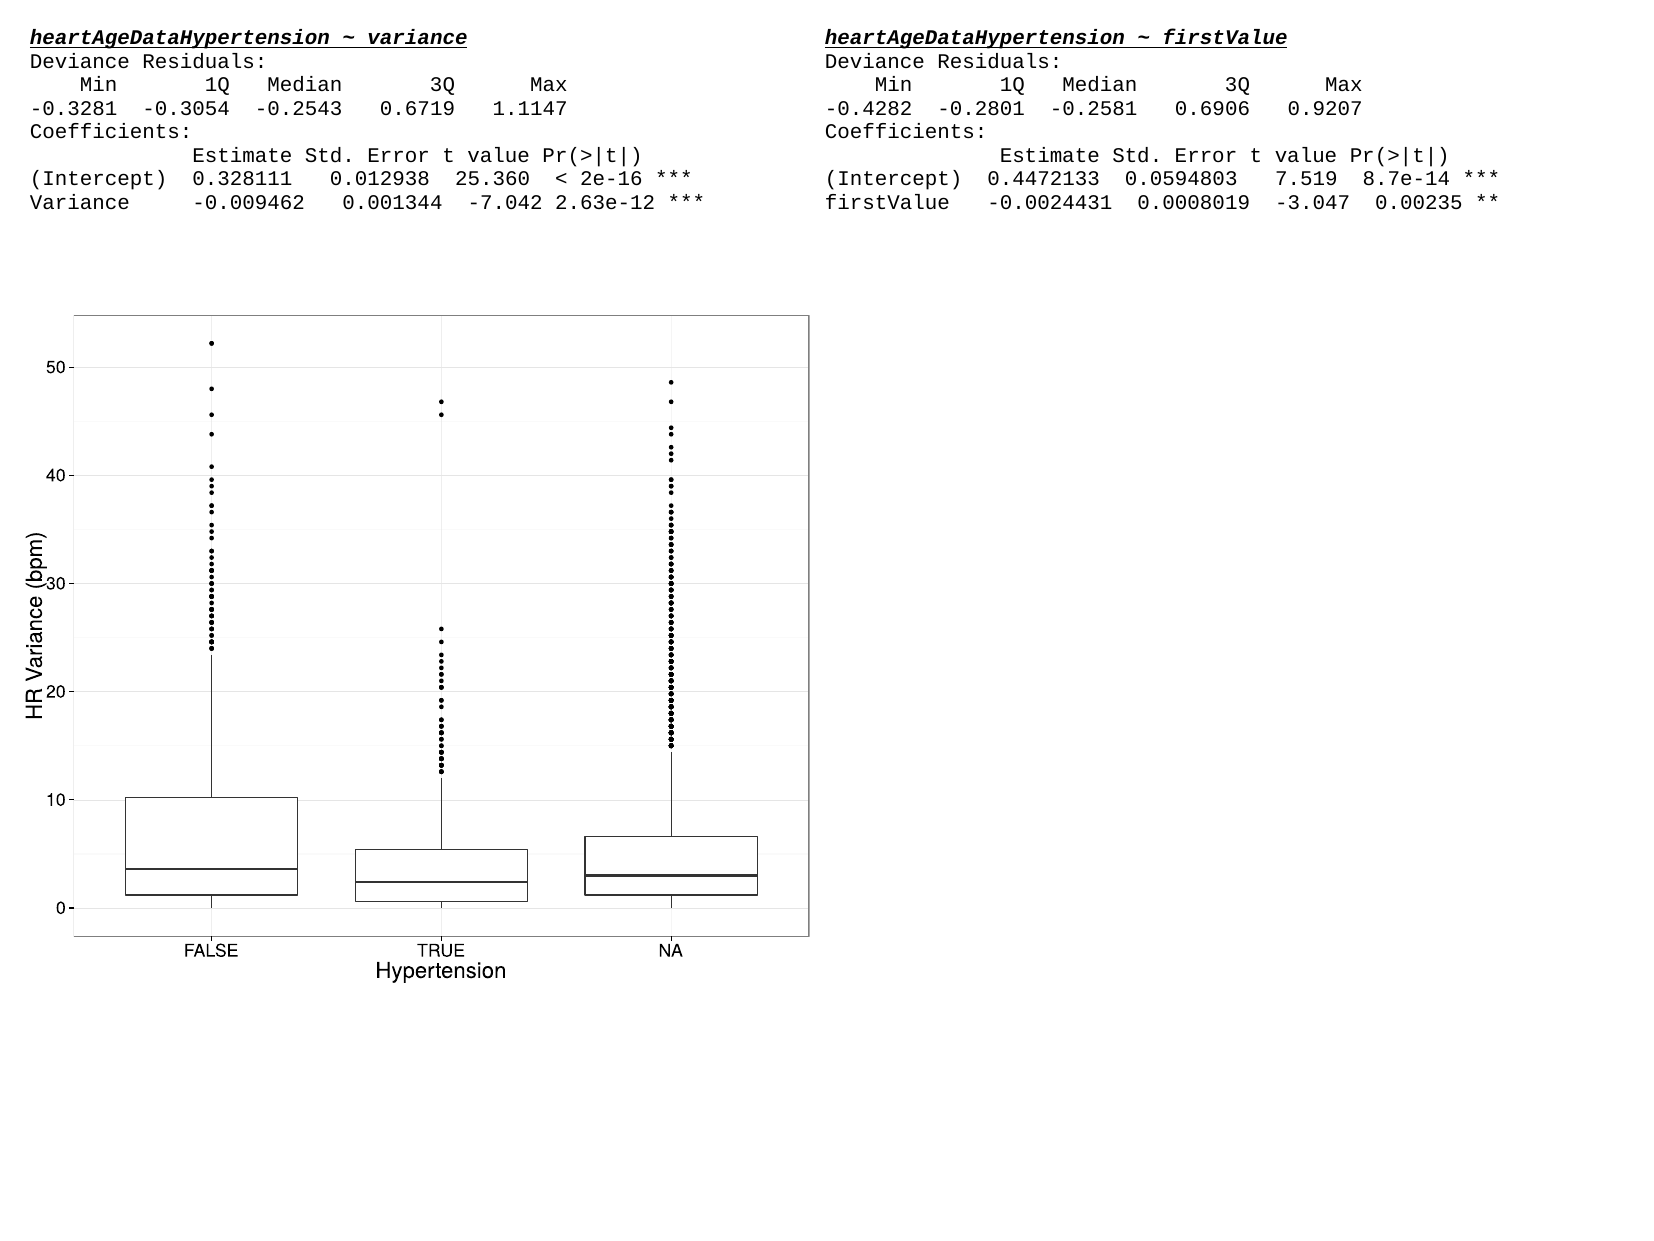

heartAgeDataHypertension ~ variance
Deviance Residuals:
 Min 1Q Median 3Q Max
-0.3281 -0.3054 -0.2543 0.6719 1.1147
Coefficients:
 Estimate Std. Error t value Pr(>|t|)
(Intercept) 0.328111 0.012938 25.360 < 2e-16 ***
Variance -0.009462 0.001344 -7.042 2.63e-12 ***
heartAgeDataHypertension ~ firstValue
Deviance Residuals:
 Min 1Q Median 3Q Max
-0.4282 -0.2801 -0.2581 0.6906 0.9207
Coefficients:
 Estimate Std. Error t value Pr(>|t|)
(Intercept) 0.4472133 0.0594803 7.519 8.7e-14 ***
firstValue -0.0024431 0.0008019 -3.047 0.00235 **